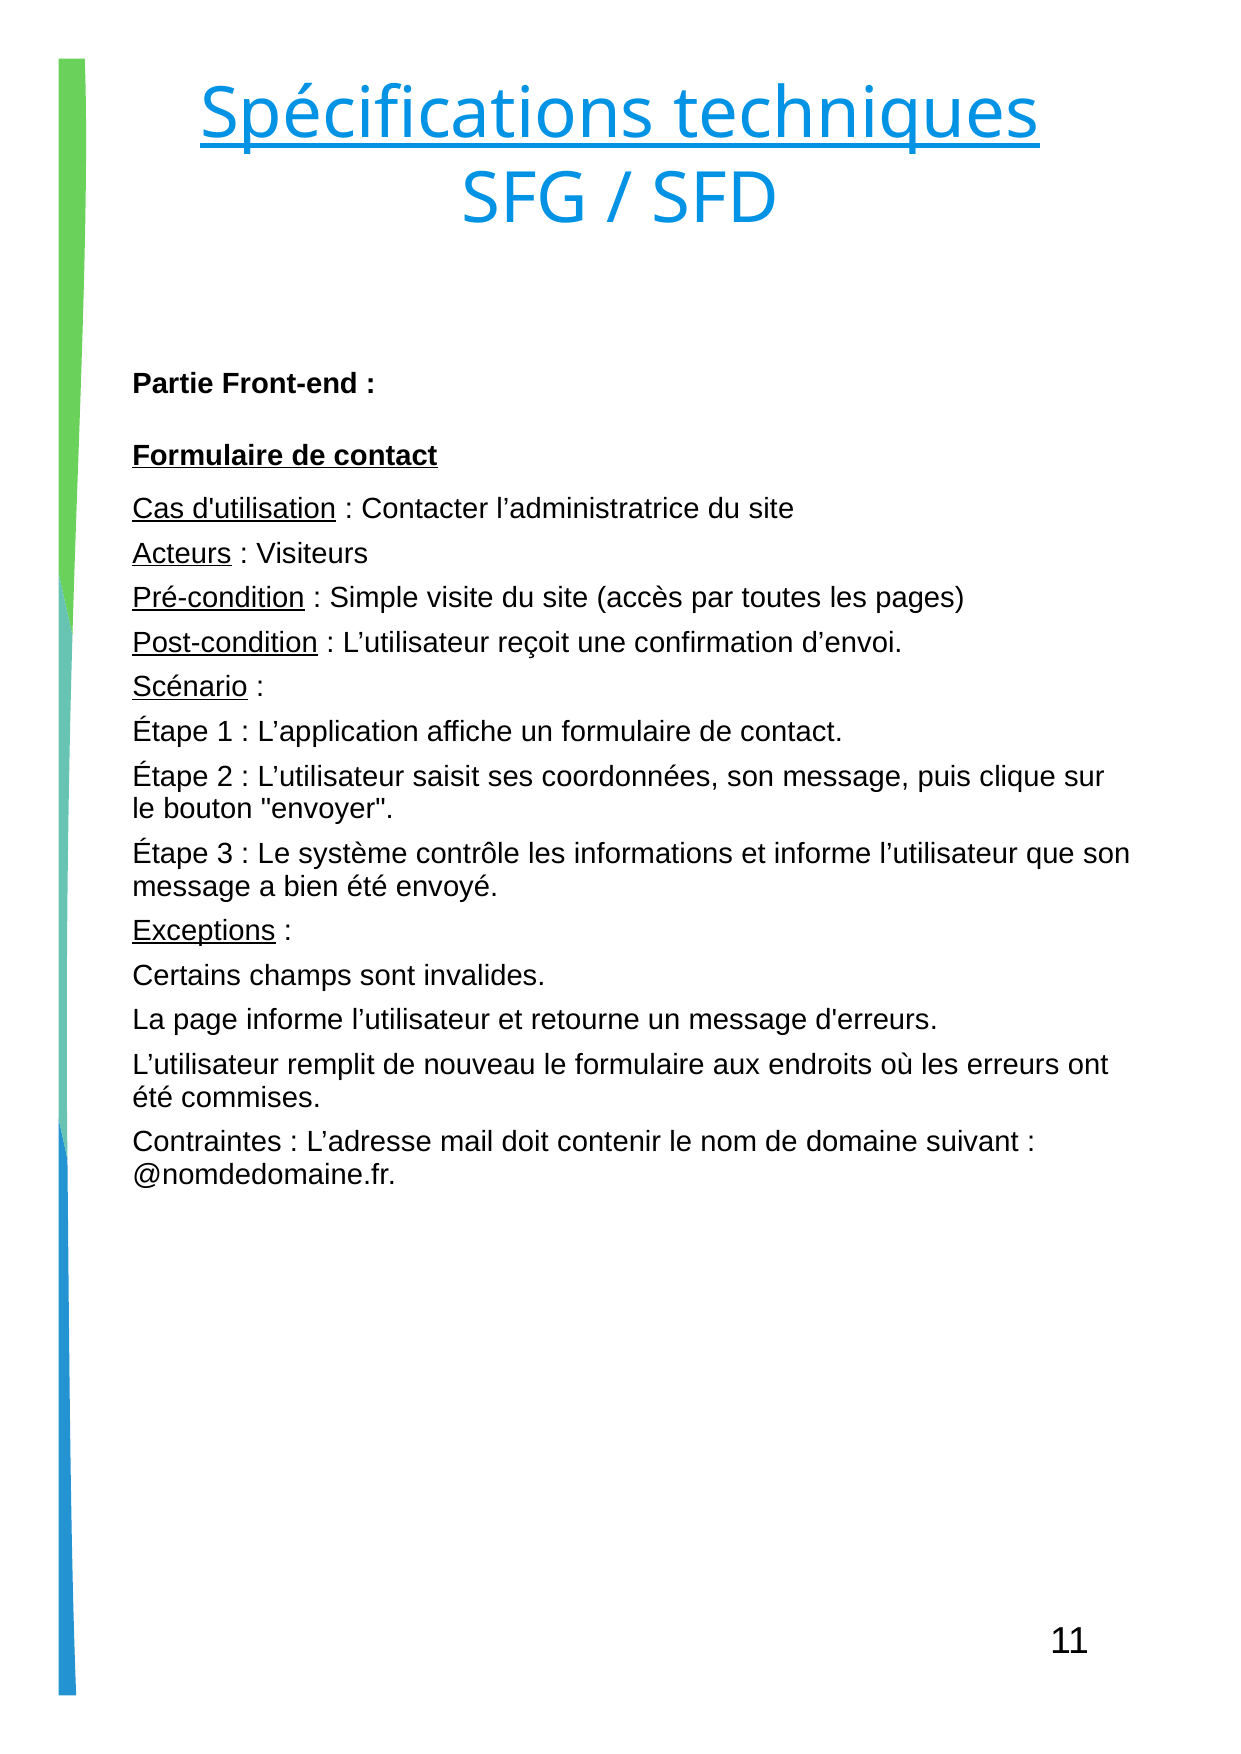

Spécifications techniques
SFG / SFD
Partie Front-end :
Formulaire de contact
Cas d'utilisation : Contacter l’administratrice du site
Acteurs : Visiteurs
Pré-condition : Simple visite du site (accès par toutes les pages)
Post-condition : L’utilisateur reçoit une confirmation d’envoi.
Scénario :
Étape 1 : L’application affiche un formulaire de contact.
Étape 2 : L’utilisateur saisit ses coordonnées, son message, puis clique sur le bouton "envoyer".
Étape 3 : Le système contrôle les informations et informe l’utilisateur que son message a bien été envoyé.
Exceptions :
Certains champs sont invalides.
La page informe l’utilisateur et retourne un message d'erreurs.
L’utilisateur remplit de nouveau le formulaire aux endroits où les erreurs ont été commises.
Contraintes : L’adresse mail doit contenir le nom de domaine suivant : @nomdedomaine.fr.